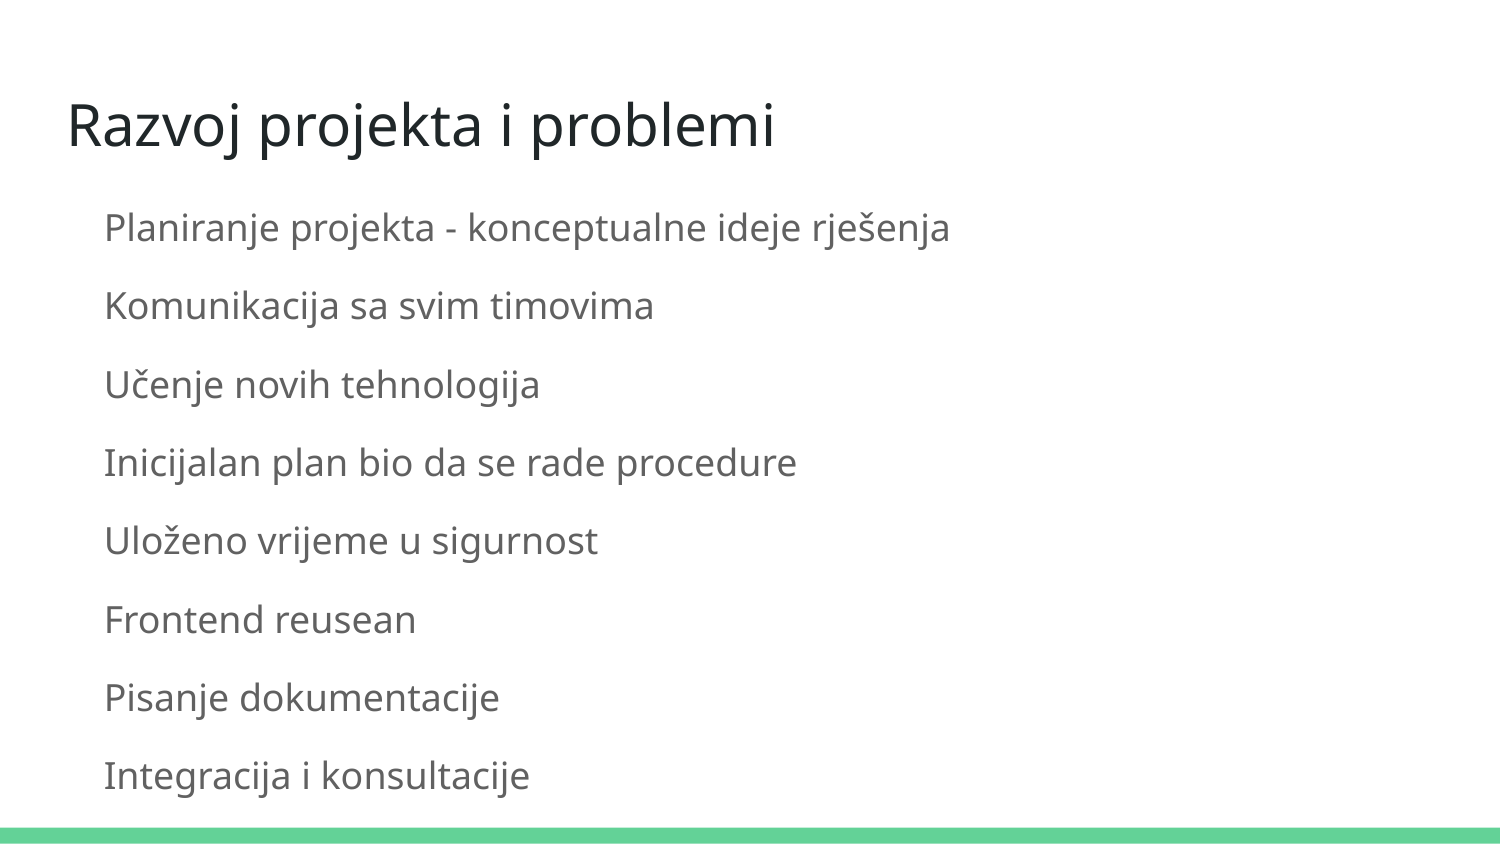

# Razvoj projekta i problemi
Planiranje projekta - konceptualne ideje rješenja
Komunikacija sa svim timovima
Učenje novih tehnologija
Inicijalan plan bio da se rade procedure
Uloženo vrijeme u sigurnost
Frontend reusean
Pisanje dokumentacije
Integracija i konsultacije